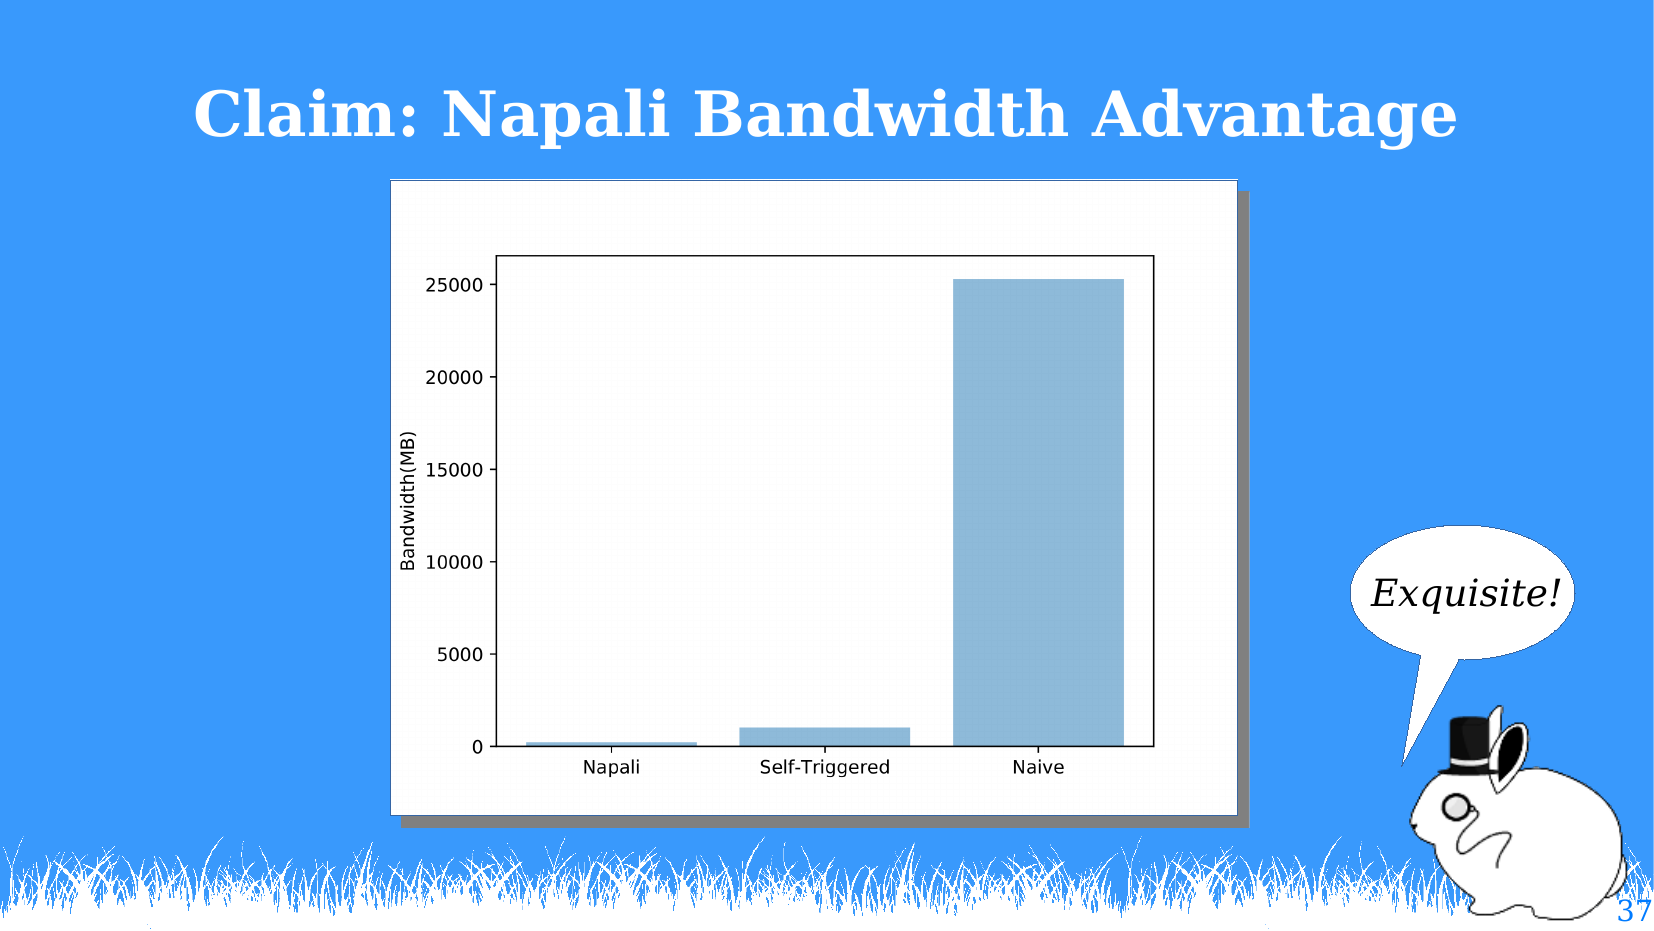

# Claim: Napali Bandwidth Advantage
Exquisite!
37